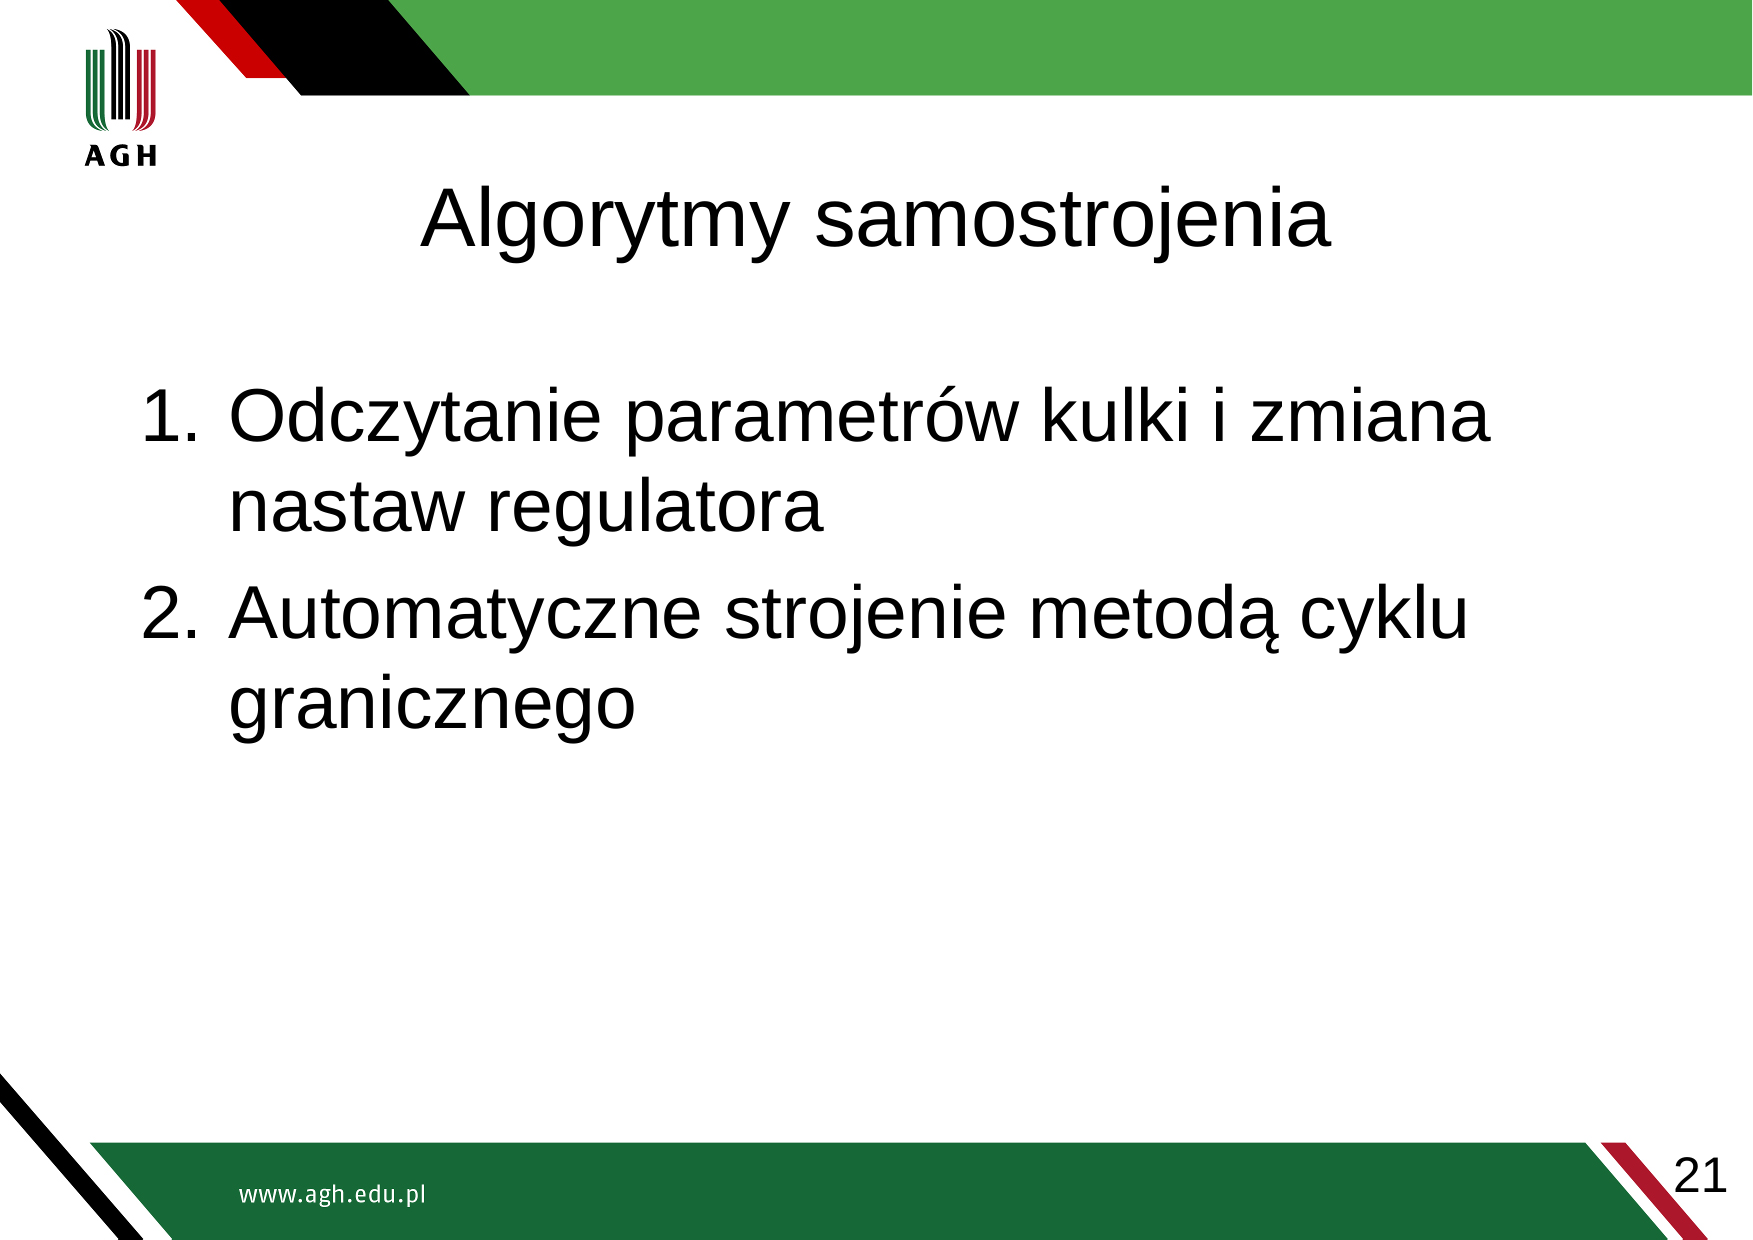

# Algorytmy samostrojenia
Odczytanie parametrów kulki i zmiana nastaw regulatora
Automatyczne strojenie metodą cyklu granicznego
21